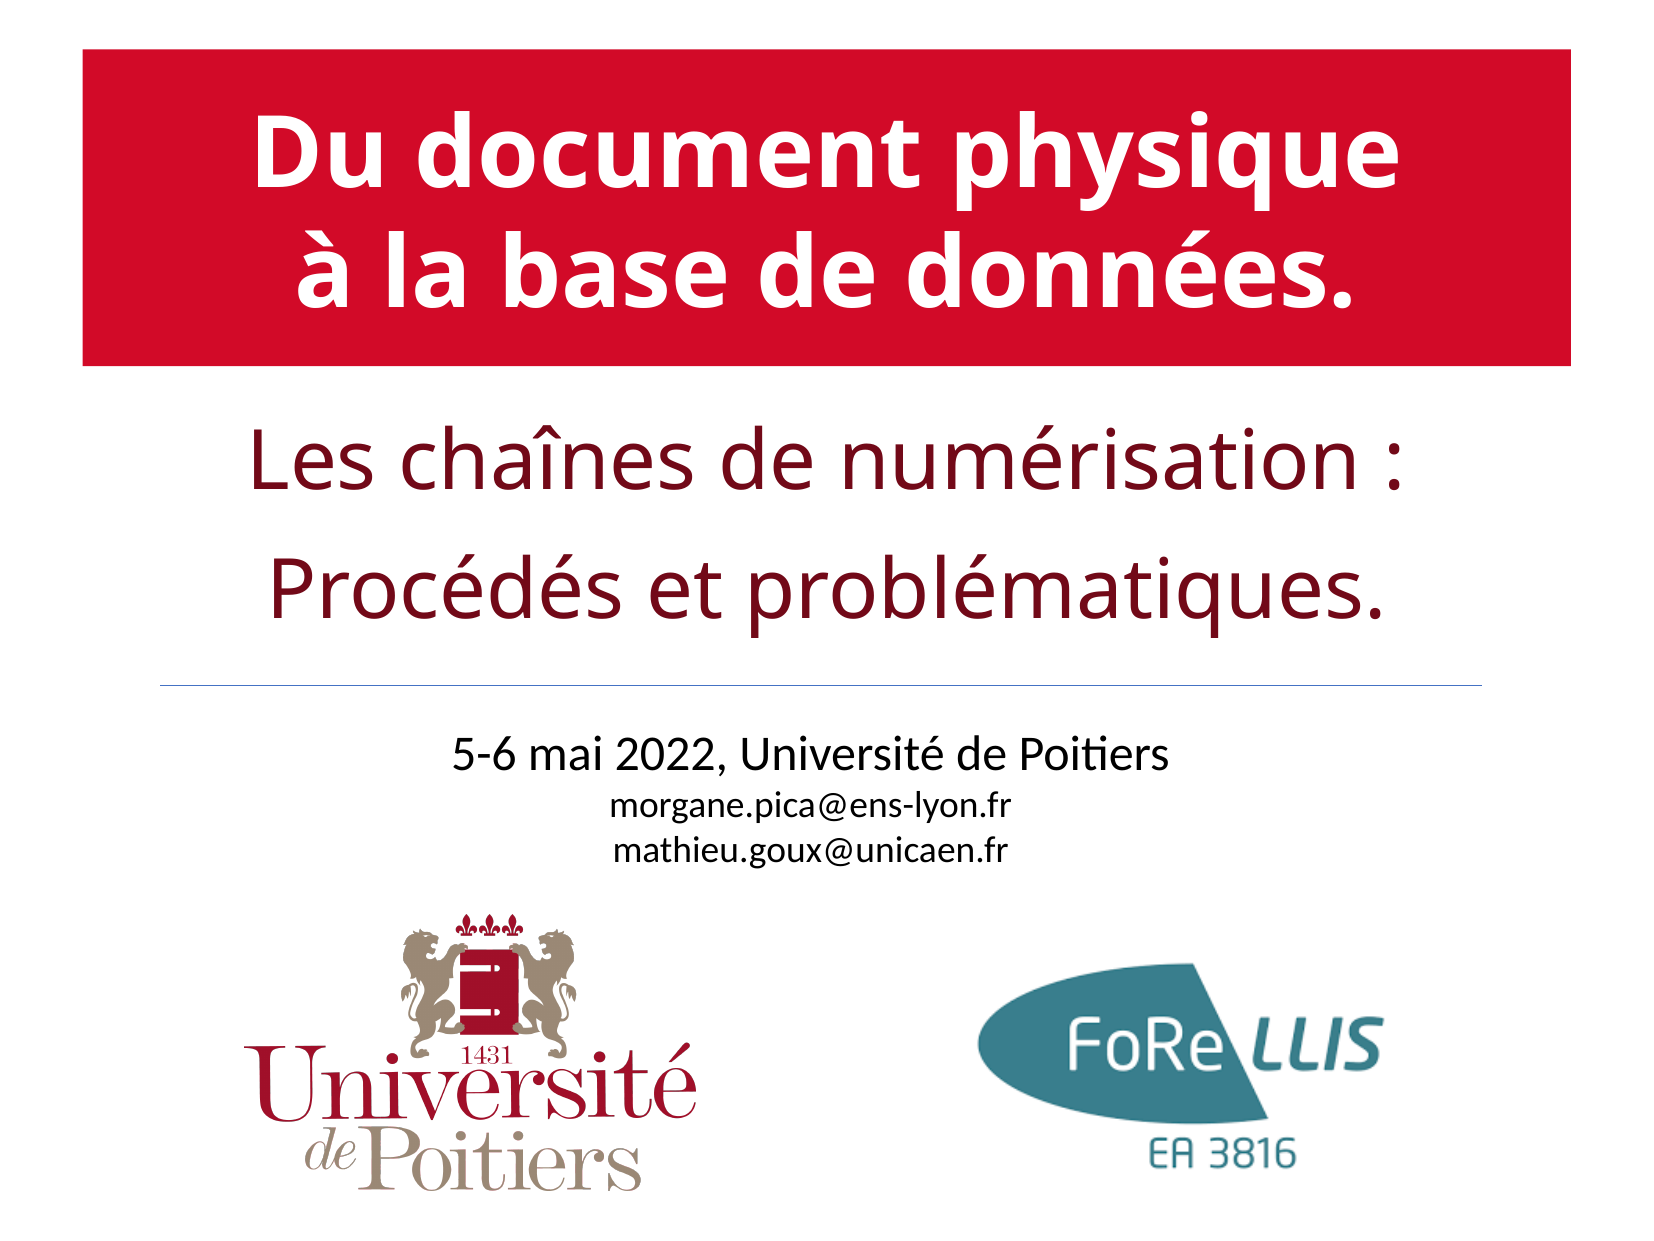

# Du document physique à la base de données.
Les chaînes de numérisation :
Procédés et problématiques.
5-6 mai 2022, Université de Poitiers
morgane.pica@ens-lyon.fr
mathieu.goux@unicaen.fr